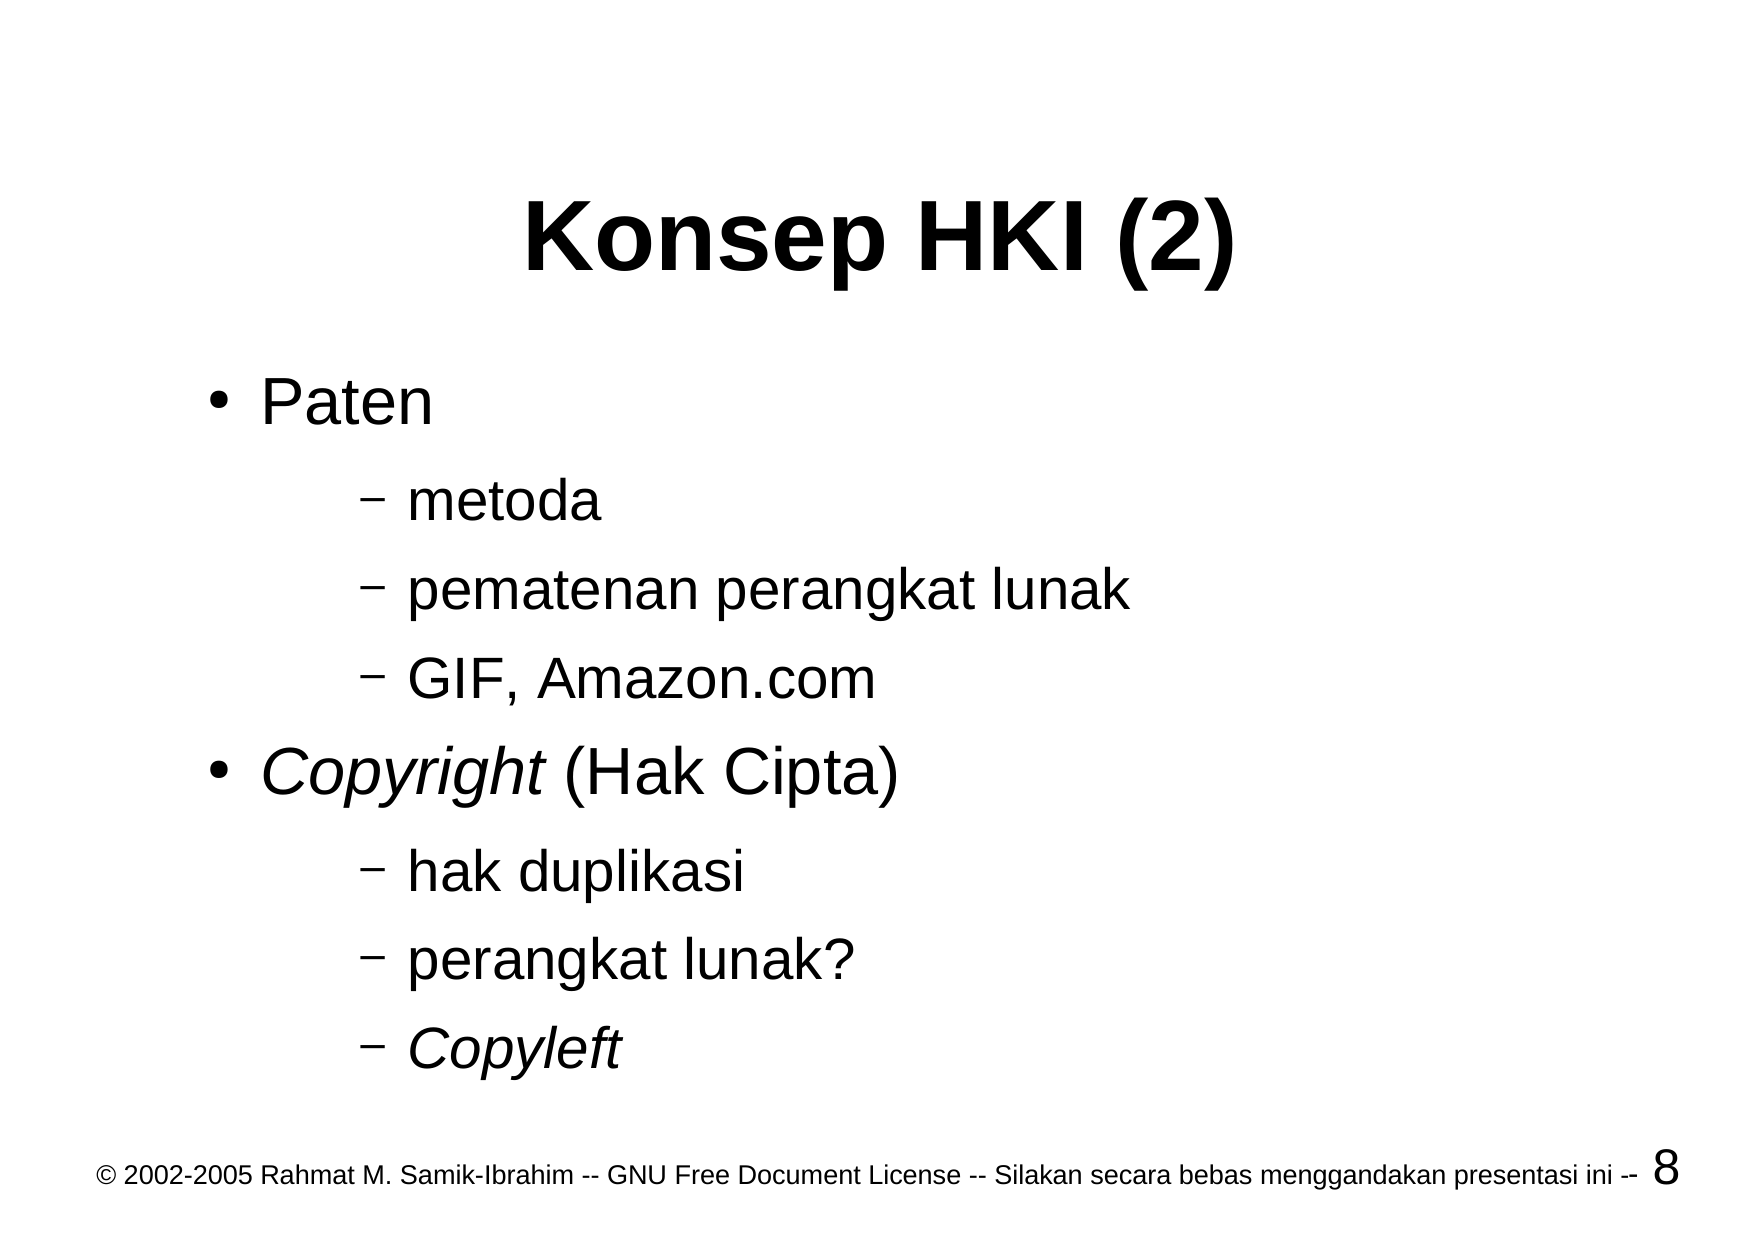

# Konsep HKI (2)
Paten
metoda
pematenan perangkat lunak
GIF, Amazon.com
Copyright (Hak Cipta)
hak duplikasi
perangkat lunak?
Copyleft